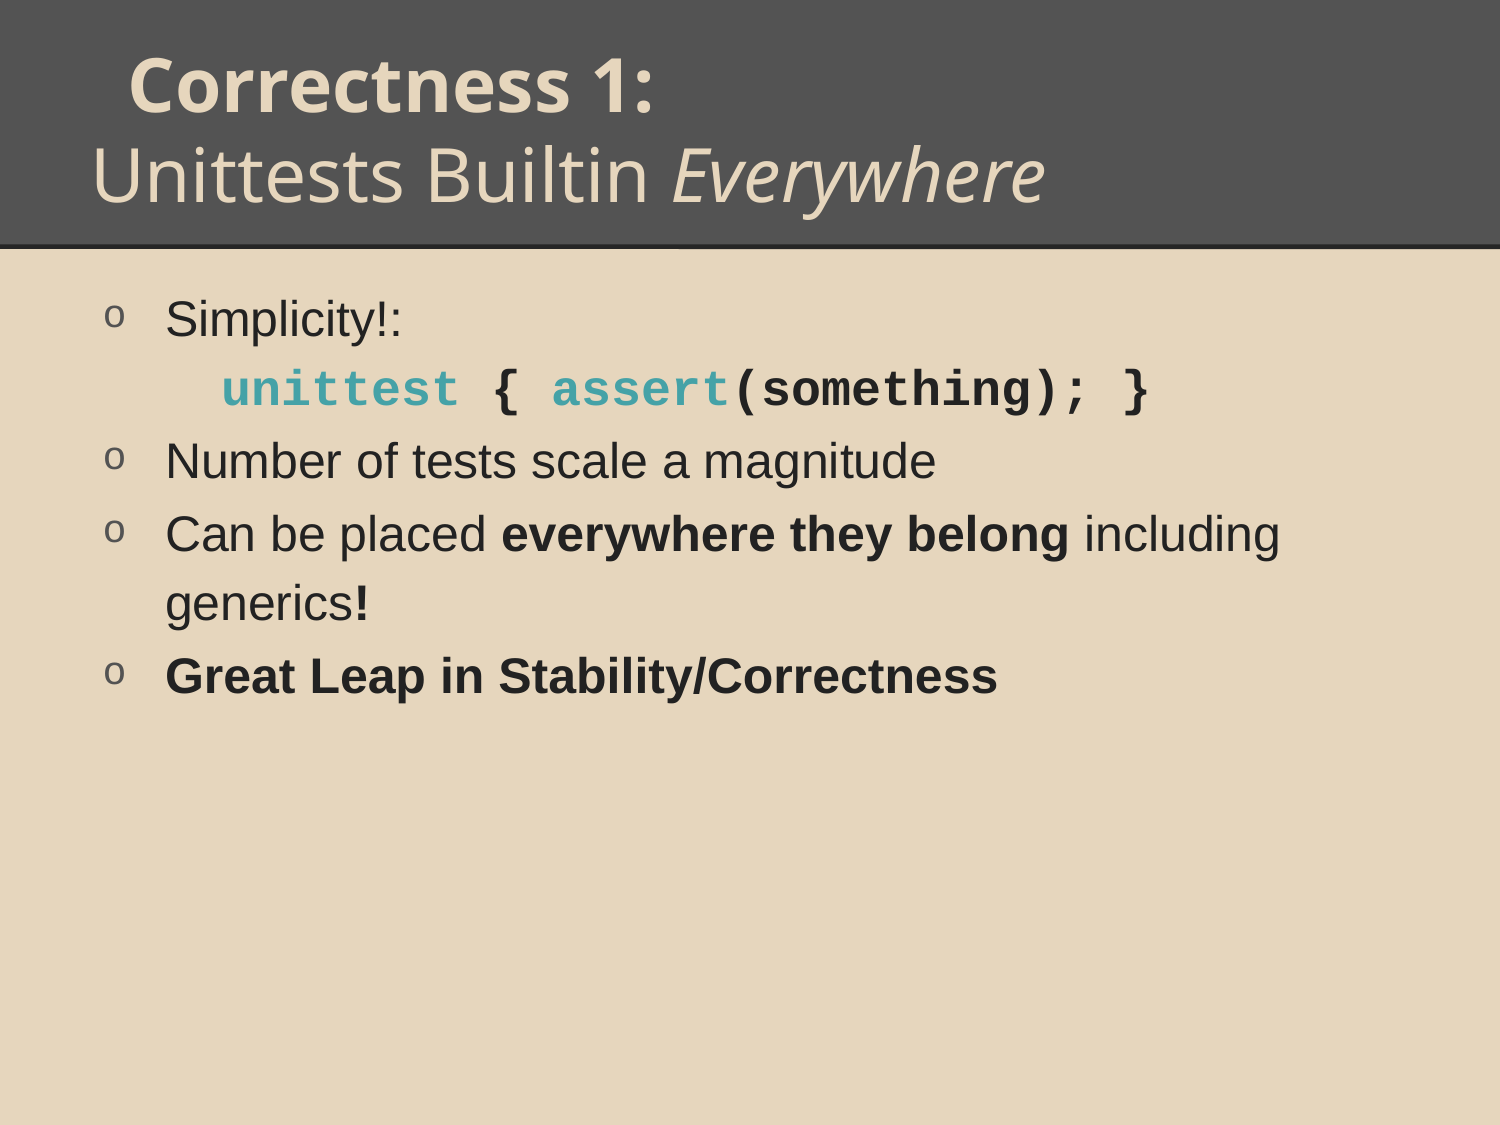

# Correctness 1: Unittests Builtin Everywhere
Simplicity!:
 unittest { assert(something); }
Number of tests scale a magnitude
Can be placed everywhere they belong including generics!
Great Leap in Stability/Correctness